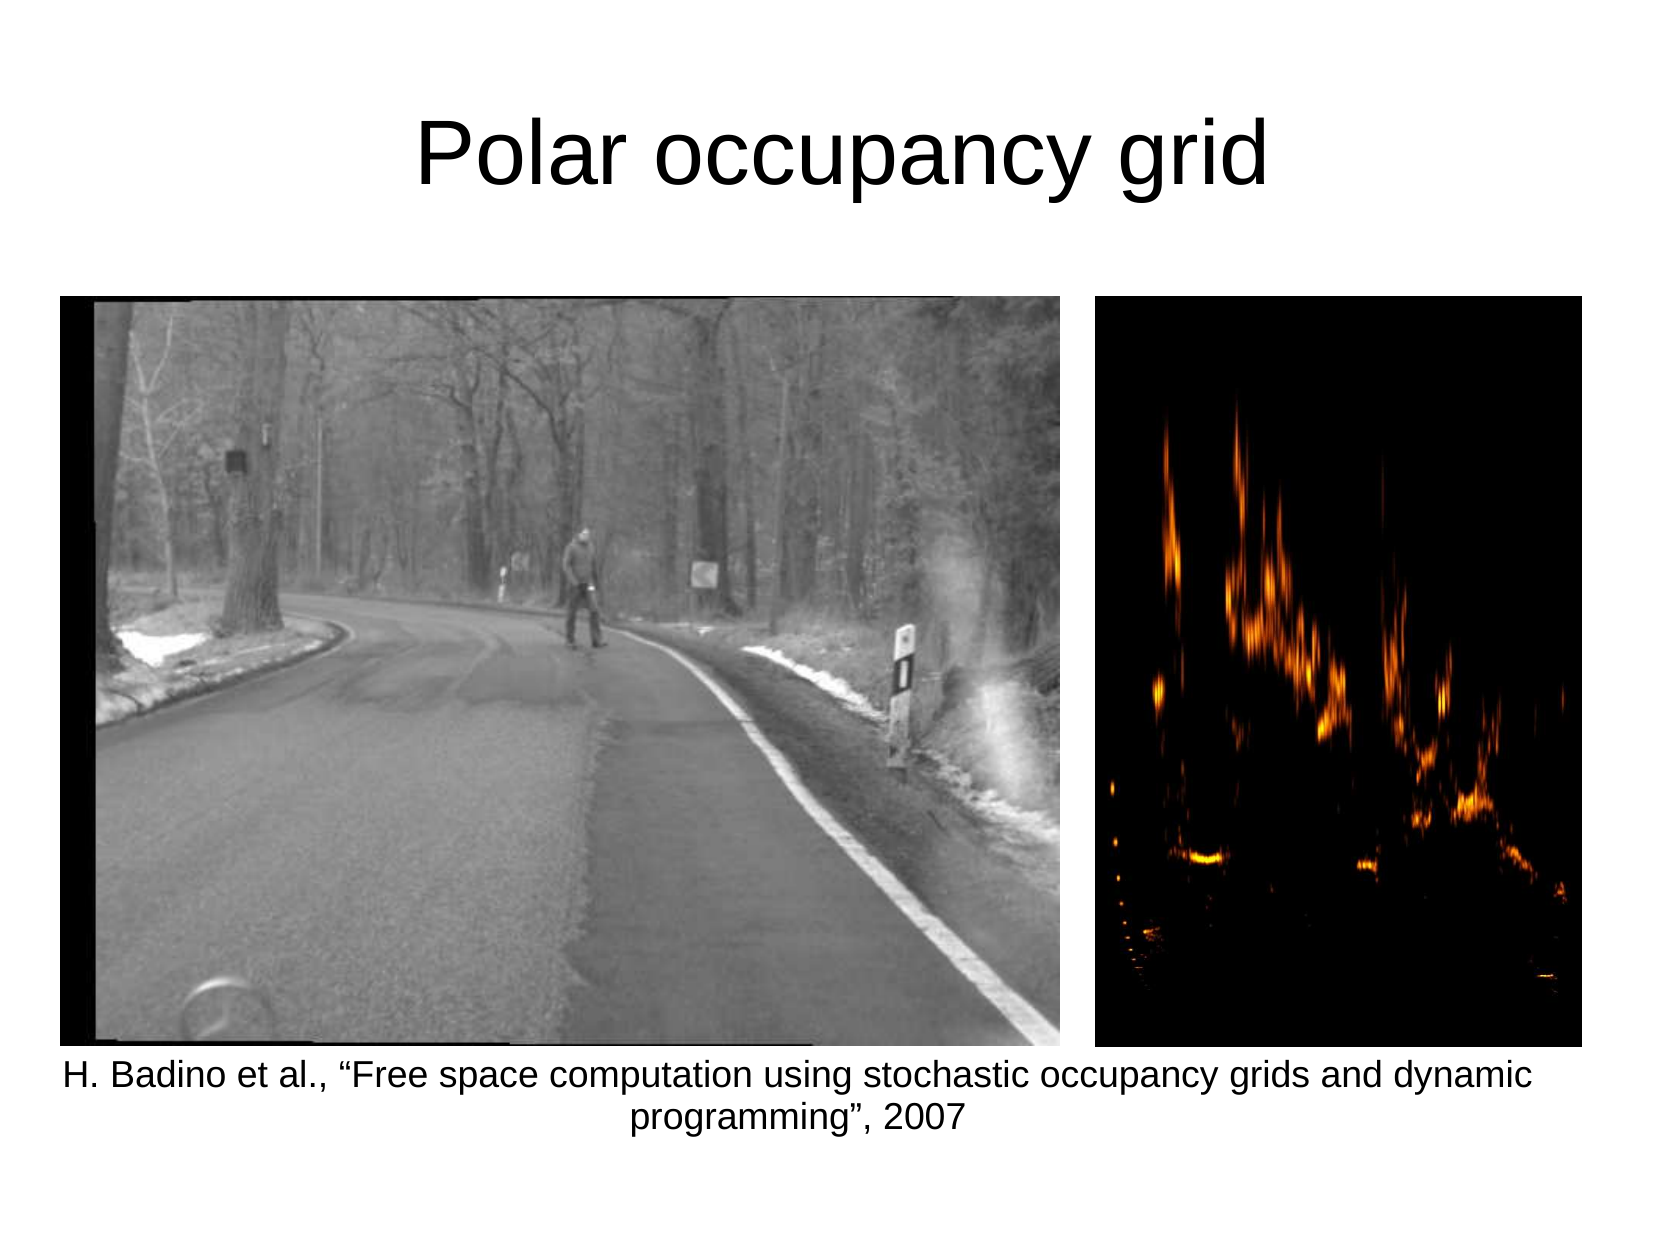

# Polar occupancy grid
H. Badino et al., “Free space computation using stochastic occupancy grids and dynamic programming”, 2007